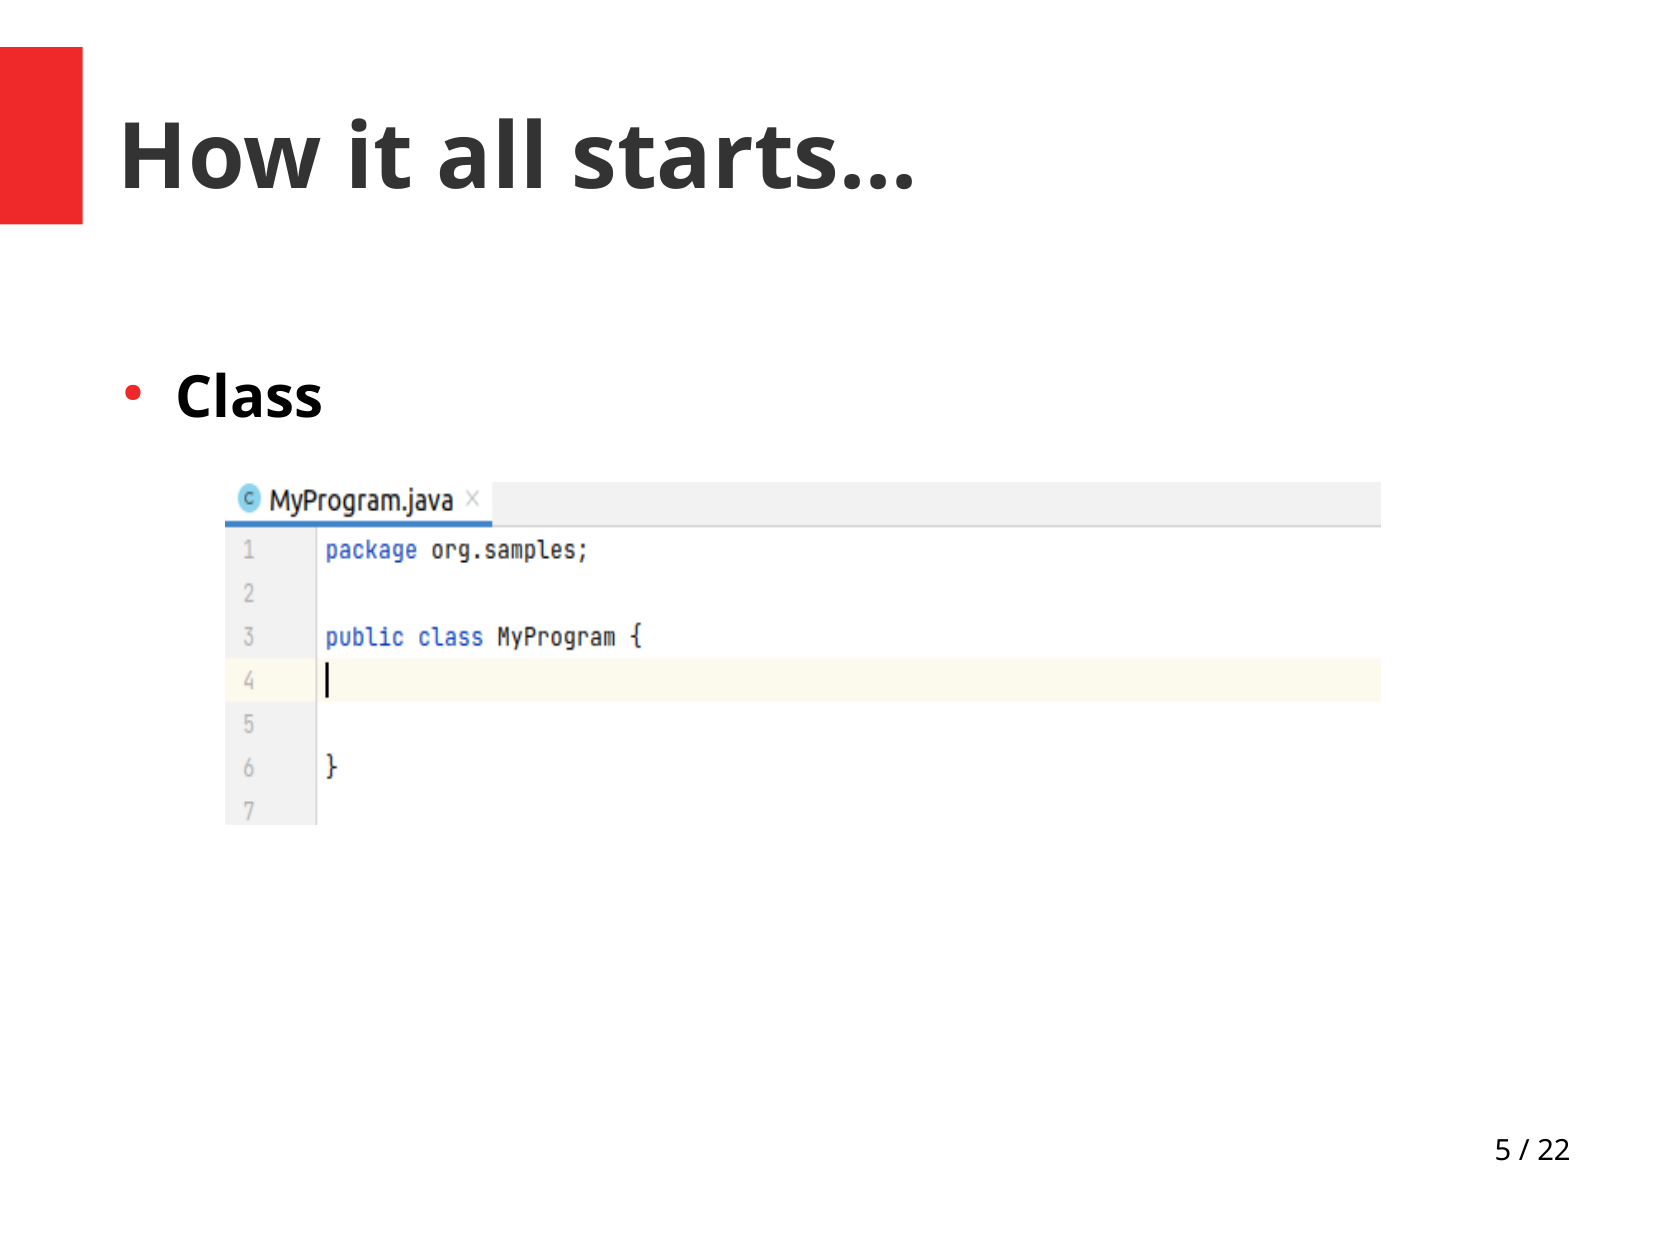

# How it all starts...
Class
5